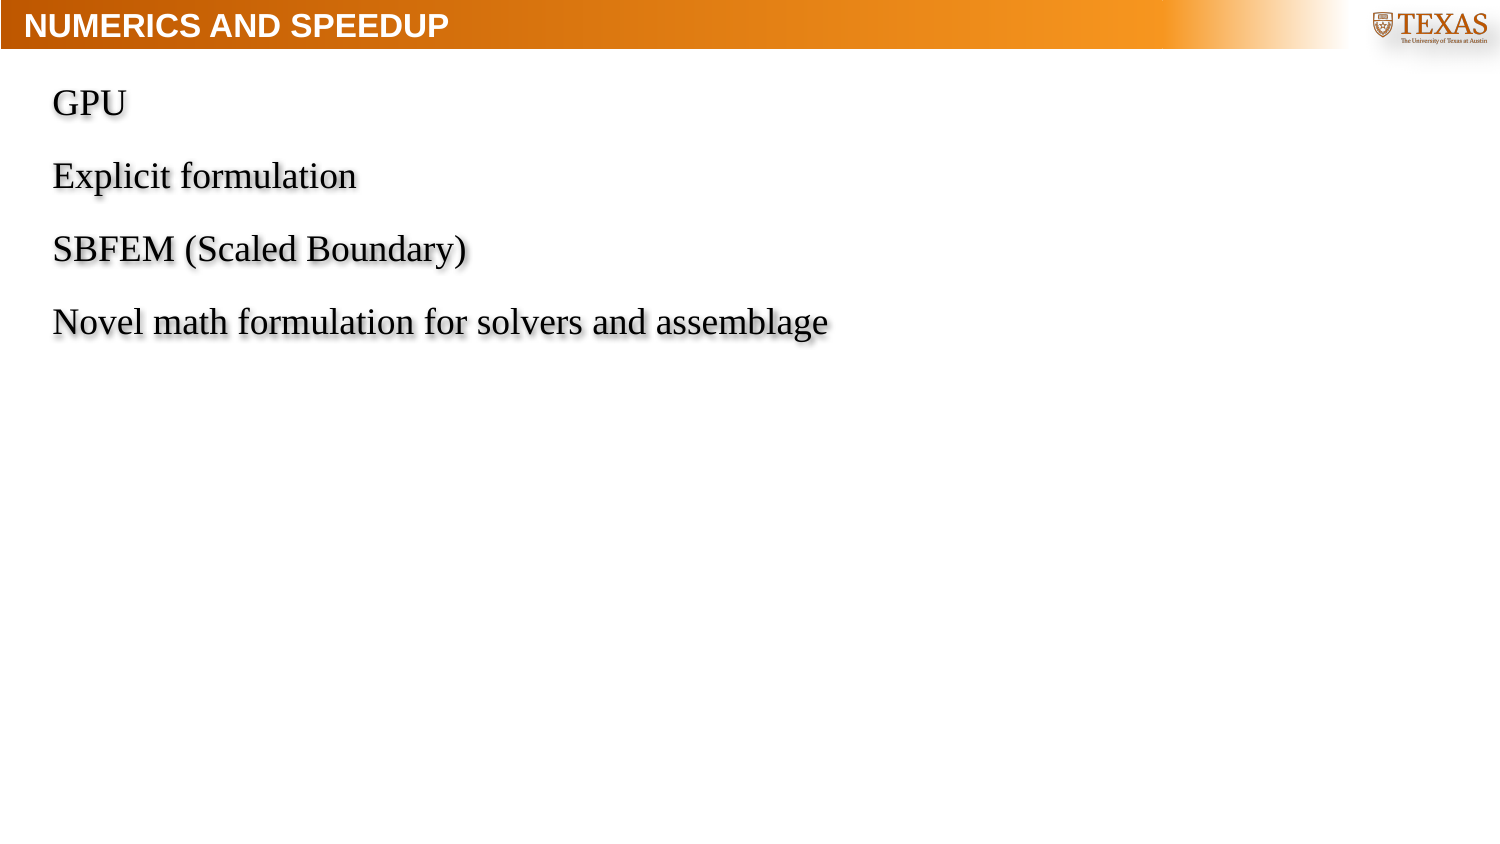

# NUMERICS AND SPEEDUP
GPU
Explicit formulation
SBFEM (Scaled Boundary)
Novel math formulation for solvers and assemblage